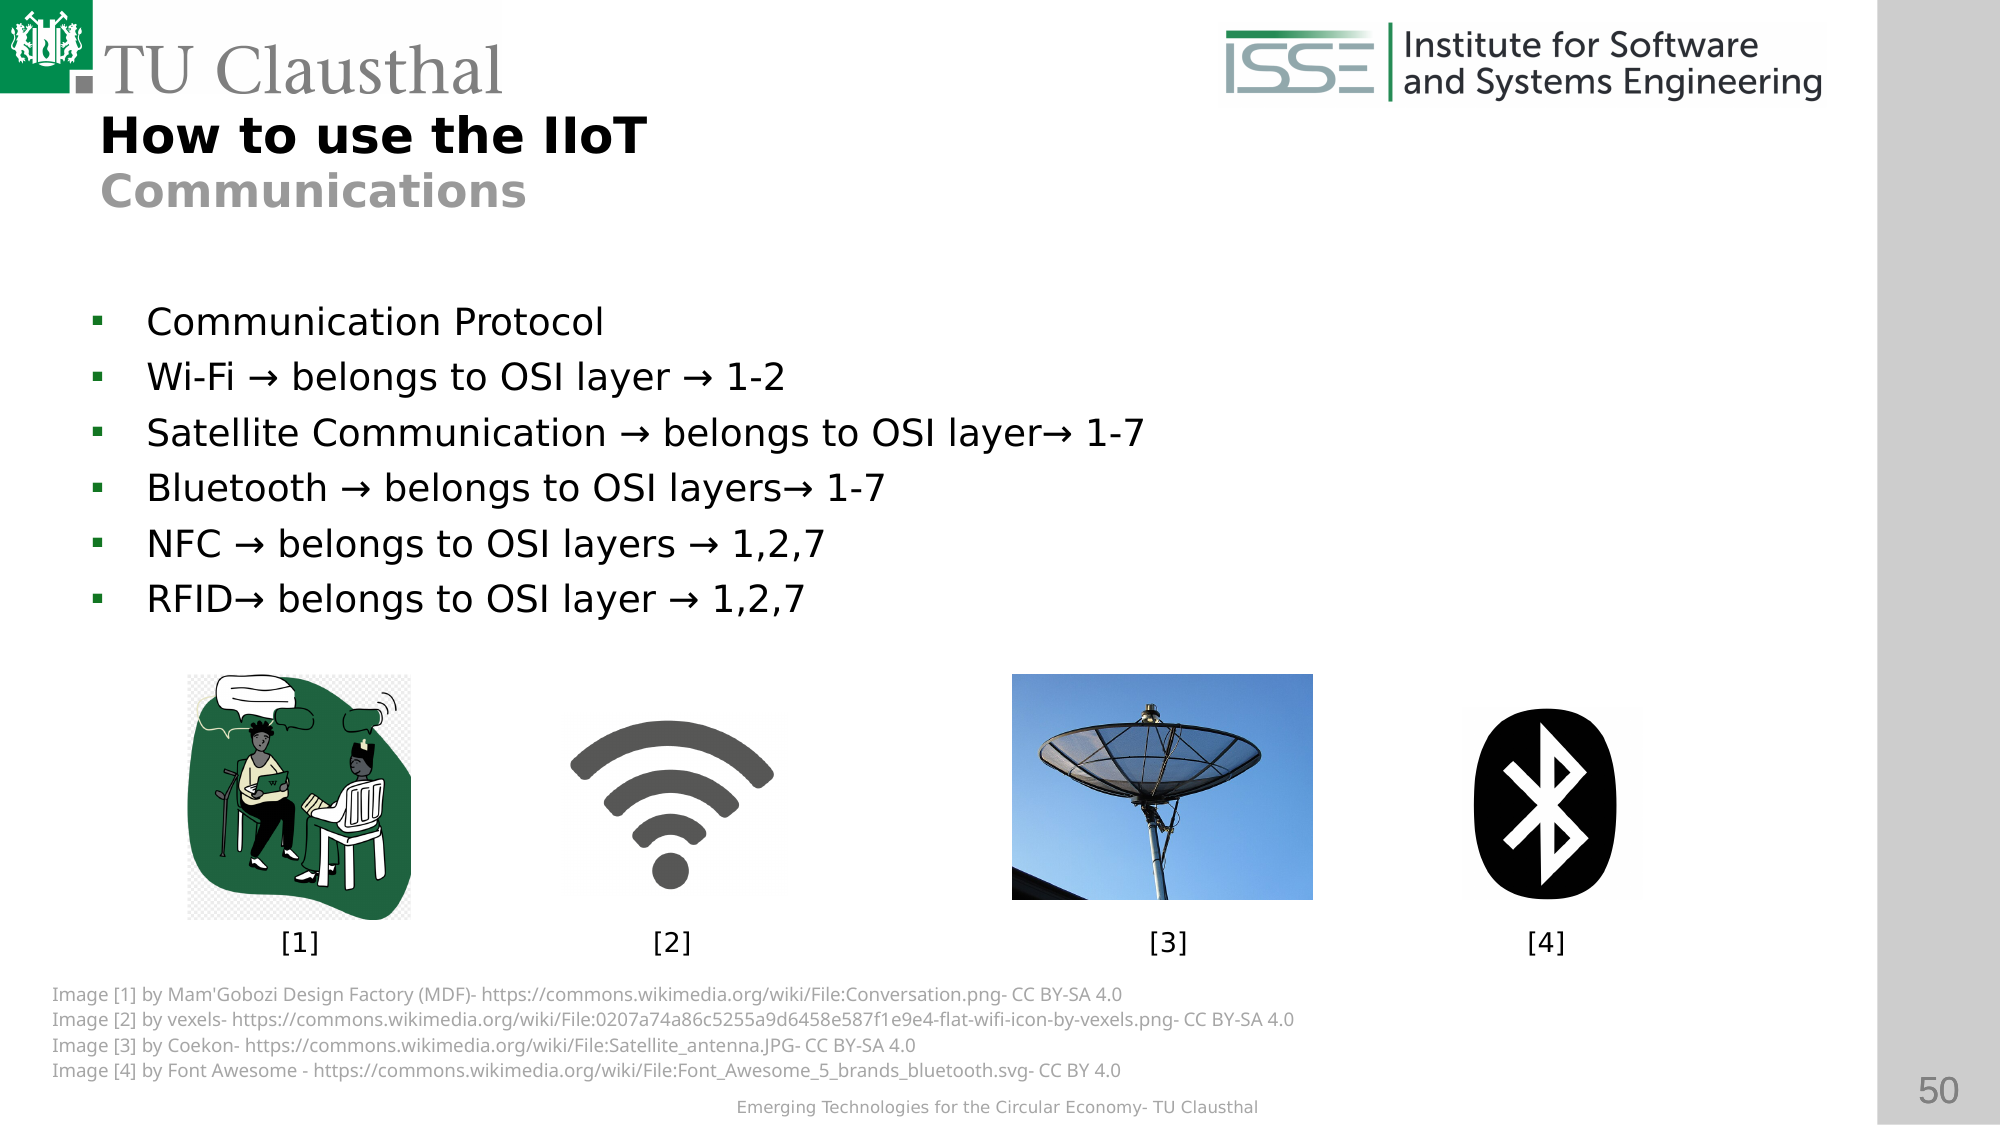

# How to use the IIoT Communications
Communication Protocol
Wi-Fi → belongs to OSI layer → 1-2
Satellite Communication → belongs to OSI layer→ 1-7
Bluetooth → belongs to OSI layers→ 1-7
NFC → belongs to OSI layers → 1,2,7
RFID→ belongs to OSI layer → 1,2,7
[1]
[2]
[3]
[4]
Image [1] by Mam'Gobozi Design Factory (MDF)- https://commons.wikimedia.org/wiki/File:Conversation.png- CC BY-SA 4.0
Image [2] by vexels- https://commons.wikimedia.org/wiki/File:0207a74a86c5255a9d6458e587f1e9e4-flat-wifi-icon-by-vexels.png- CC BY-SA 4.0
Image [3] by Coekon- https://commons.wikimedia.org/wiki/File:Satellite_antenna.JPG- CC BY-SA 4.0
Image [4] by Font Awesome - https://commons.wikimedia.org/wiki/File:Font_Awesome_5_brands_bluetooth.svg- CC BY 4.0